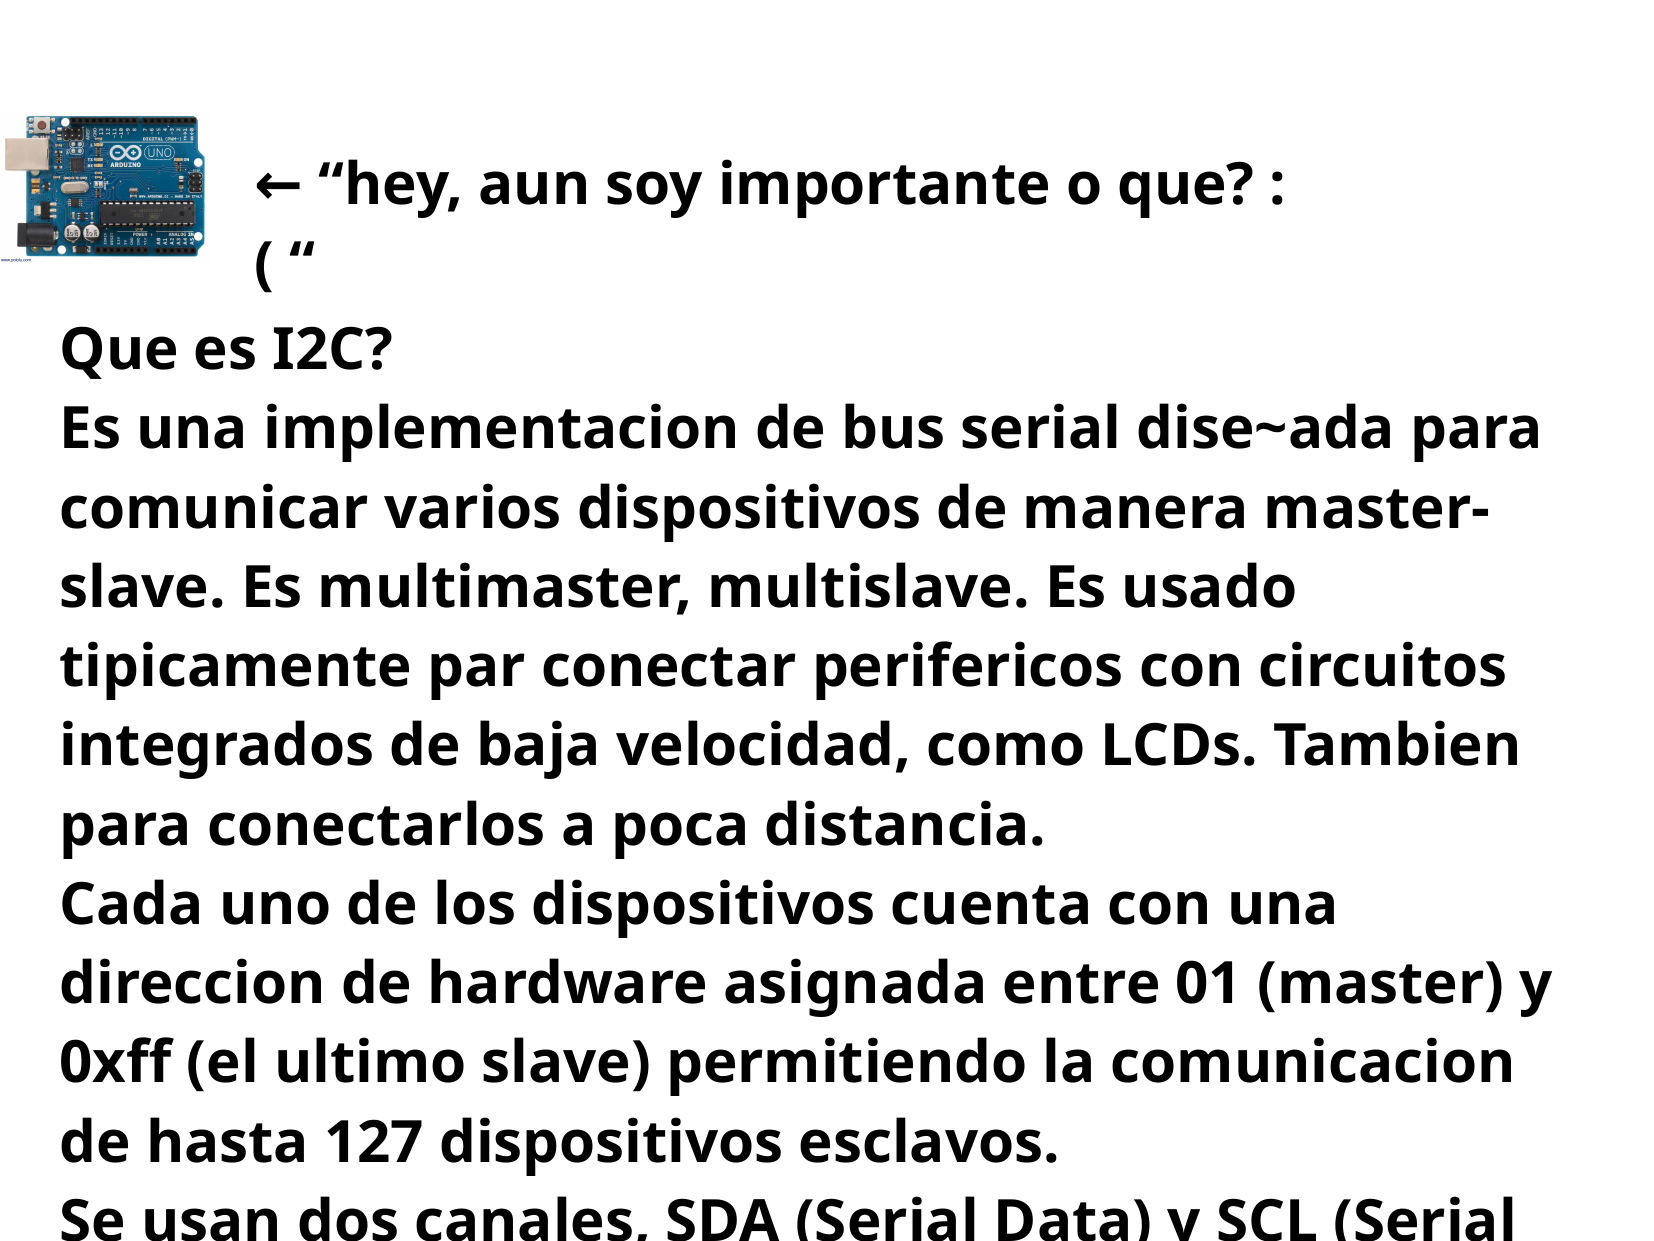

← “hey, aun soy importante o que? :( “
Que es I2C?
Es una implementacion de bus serial dise~ada para comunicar varios dispositivos de manera master-slave. Es multimaster, multislave. Es usado tipicamente par conectar perifericos con circuitos integrados de baja velocidad, como LCDs. Tambien para conectarlos a poca distancia.
Cada uno de los dispositivos cuenta con una direccion de hardware asignada entre 01 (master) y 0xff (el ultimo slave) permitiendo la comunicacion de hasta 127 dispositivos esclavos.
Se usan dos canales, SDA (Serial Data) y SCL (Serial Clock). Todos los esclavos van conectados al mismo “bus” en paralelo.